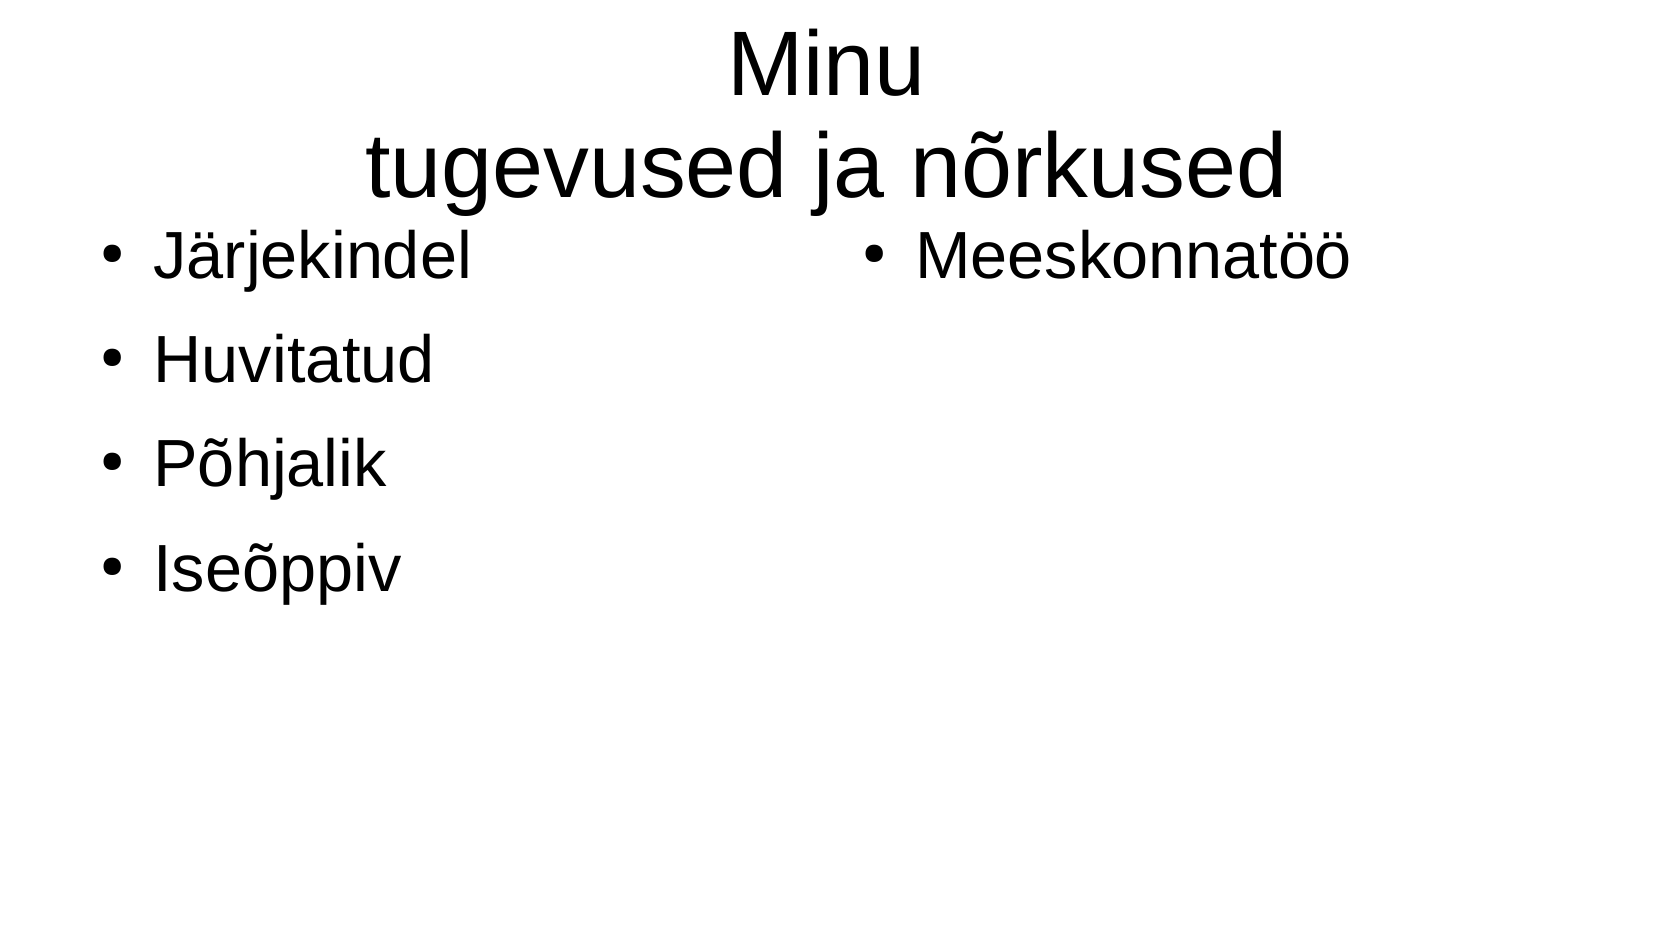

# Minu tugevused ja nõrkused
Järjekindel
Huvitatud
Põhjalik
Iseõppiv
Meeskonnatöö